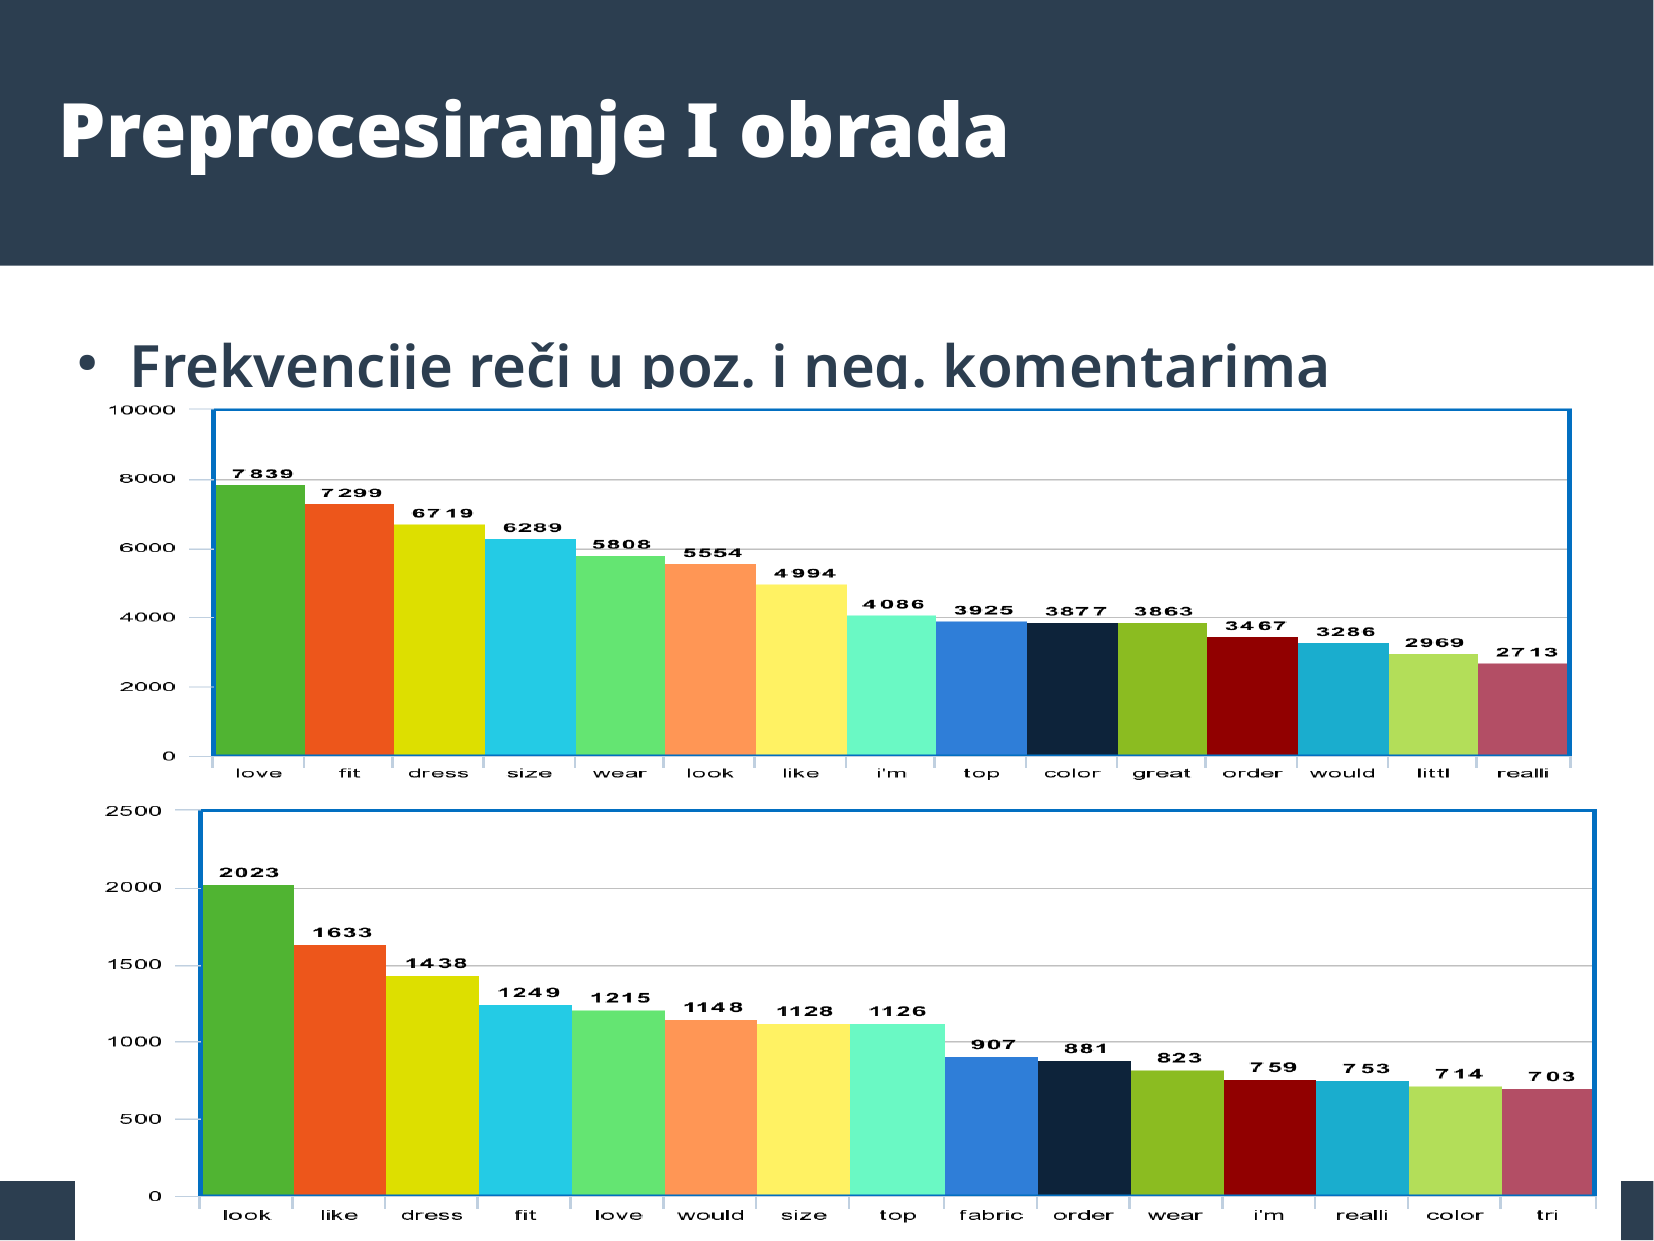

# Preprocesiranje I obrada
Frekvencije reči u poz. i neg. komentarima
10